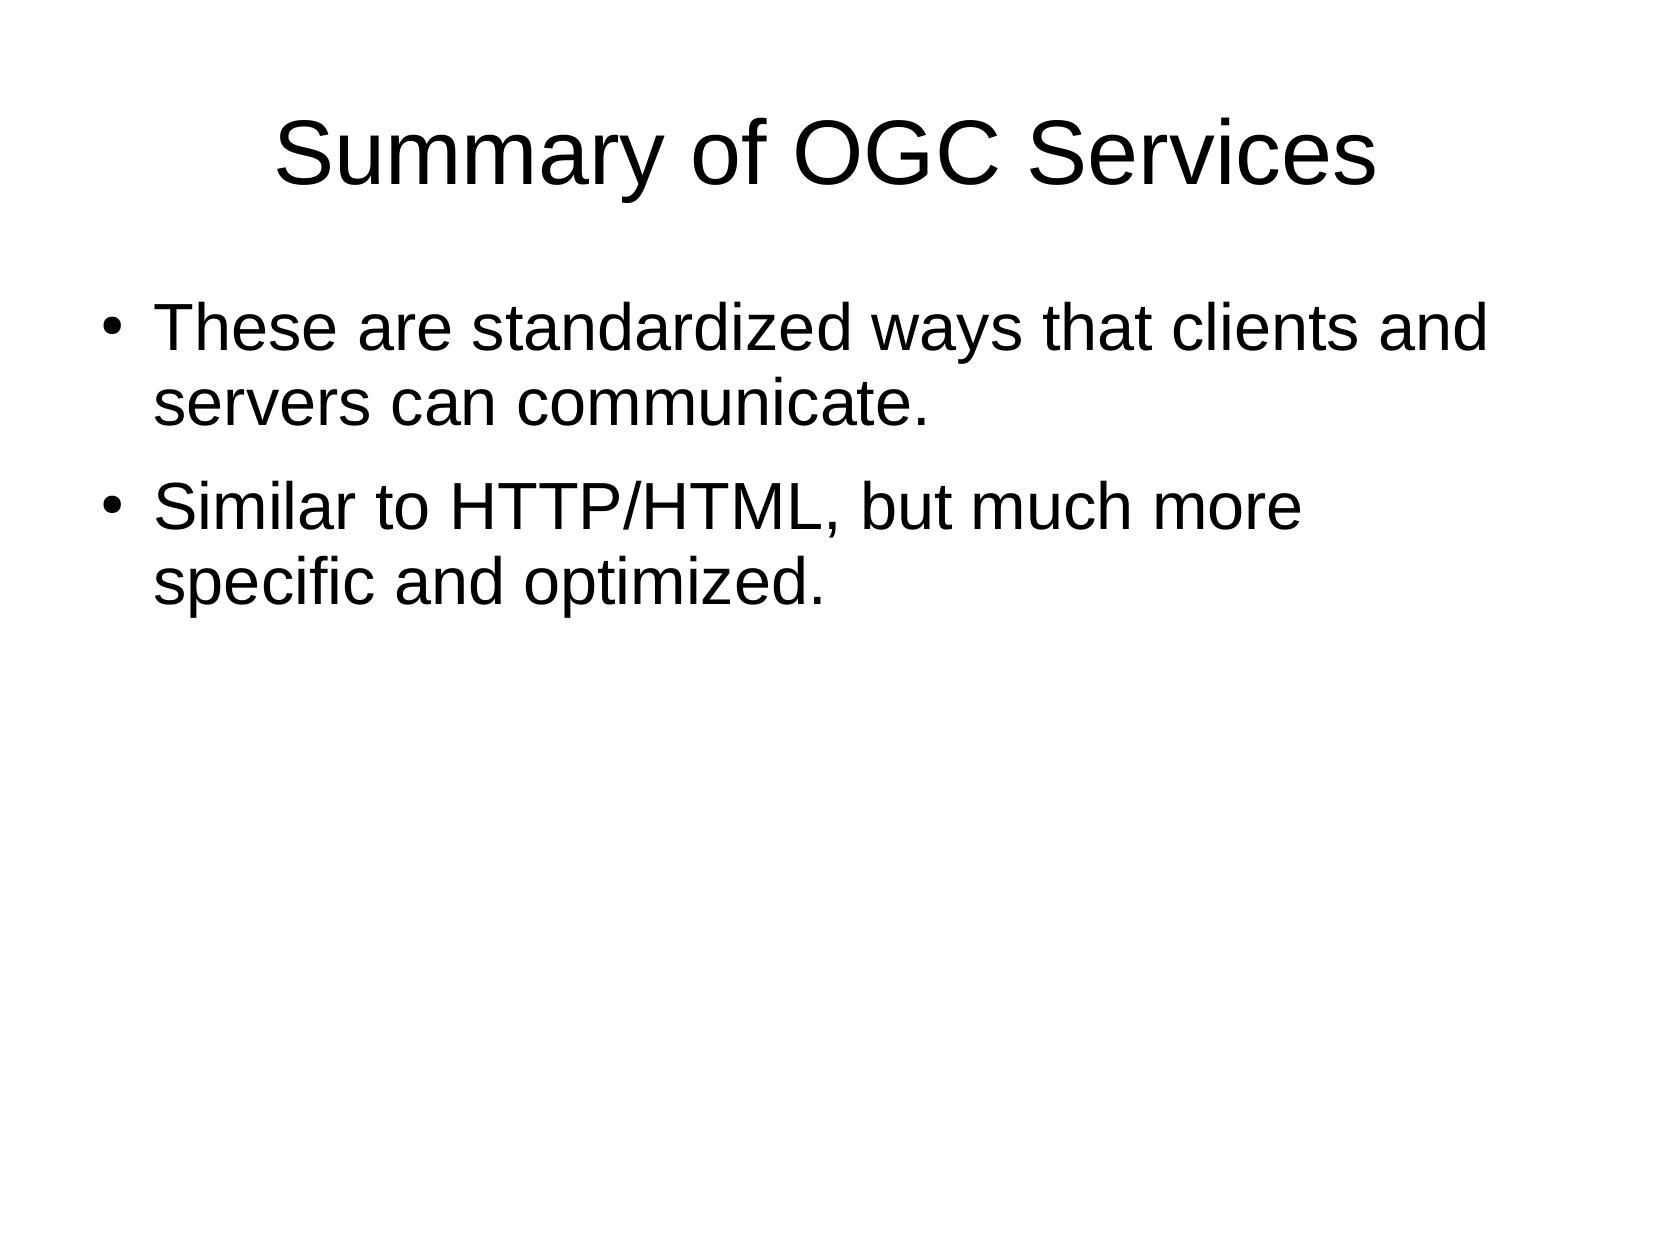

# Summary of OGC Services
These are standardized ways that clients and servers can communicate.
Similar to HTTP/HTML, but much more specific and optimized.